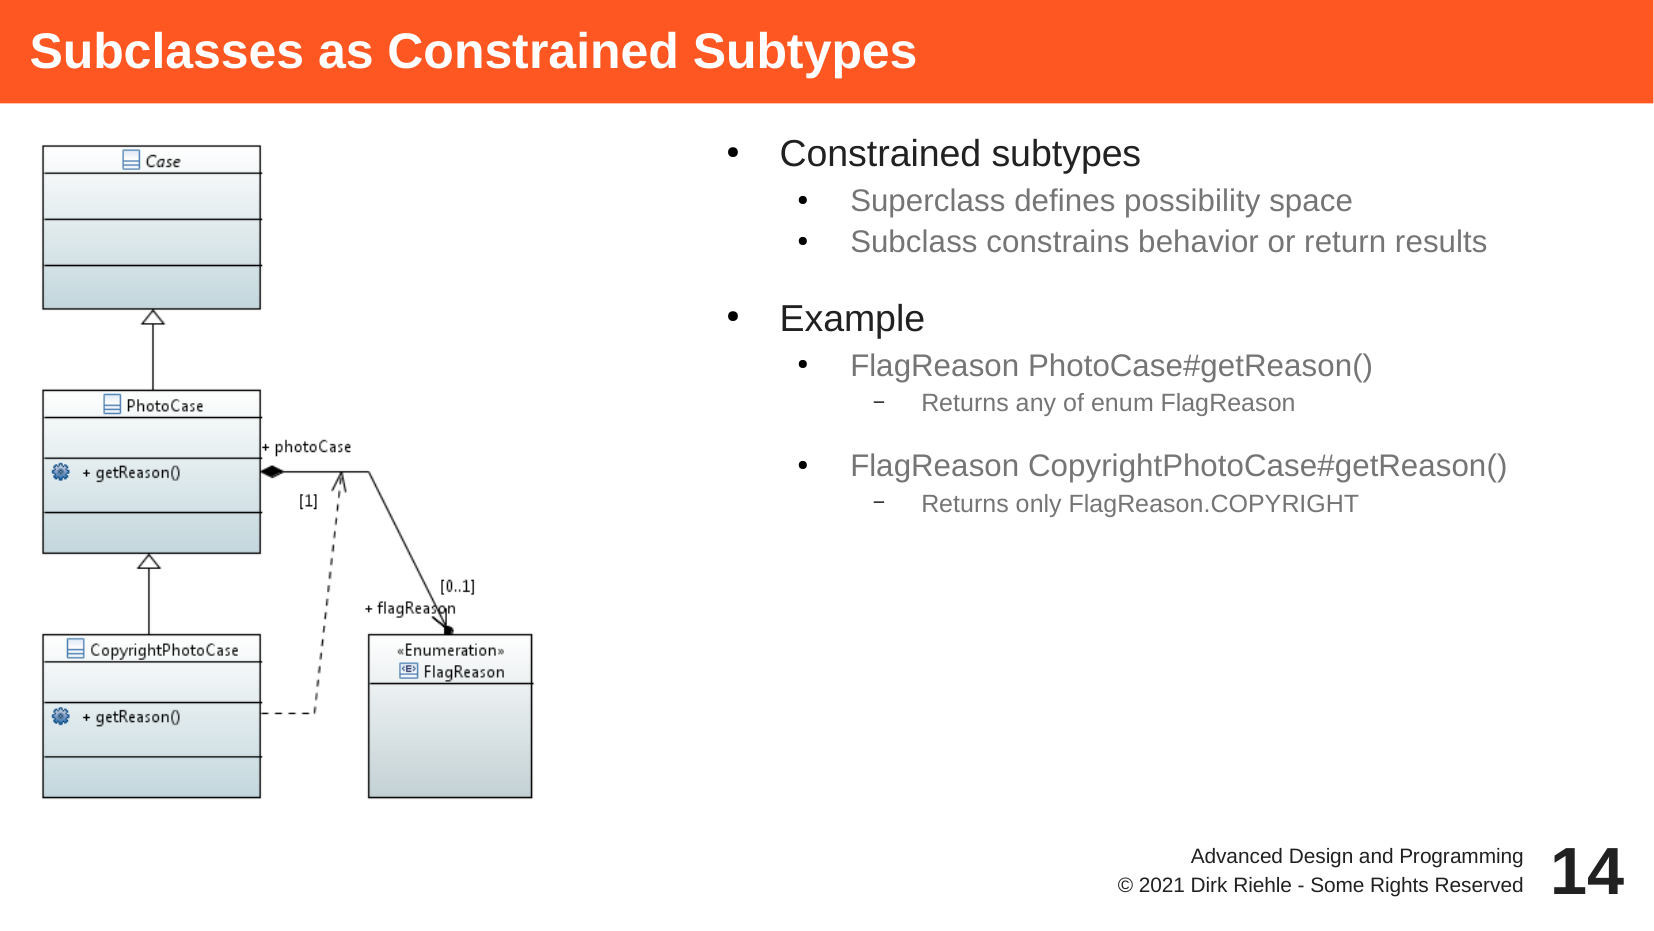

# Subclasses as Constrained Subtypes
Constrained subtypes
Superclass defines possibility space
Subclass constrains behavior or return results
Example
FlagReason PhotoCase#getReason()
Returns any of enum FlagReason
FlagReason CopyrightPhotoCase#getReason()
Returns only FlagReason.COPYRIGHT
Advanced Design and Programming
14
© 2021 Dirk Riehle - Some Rights Reserved